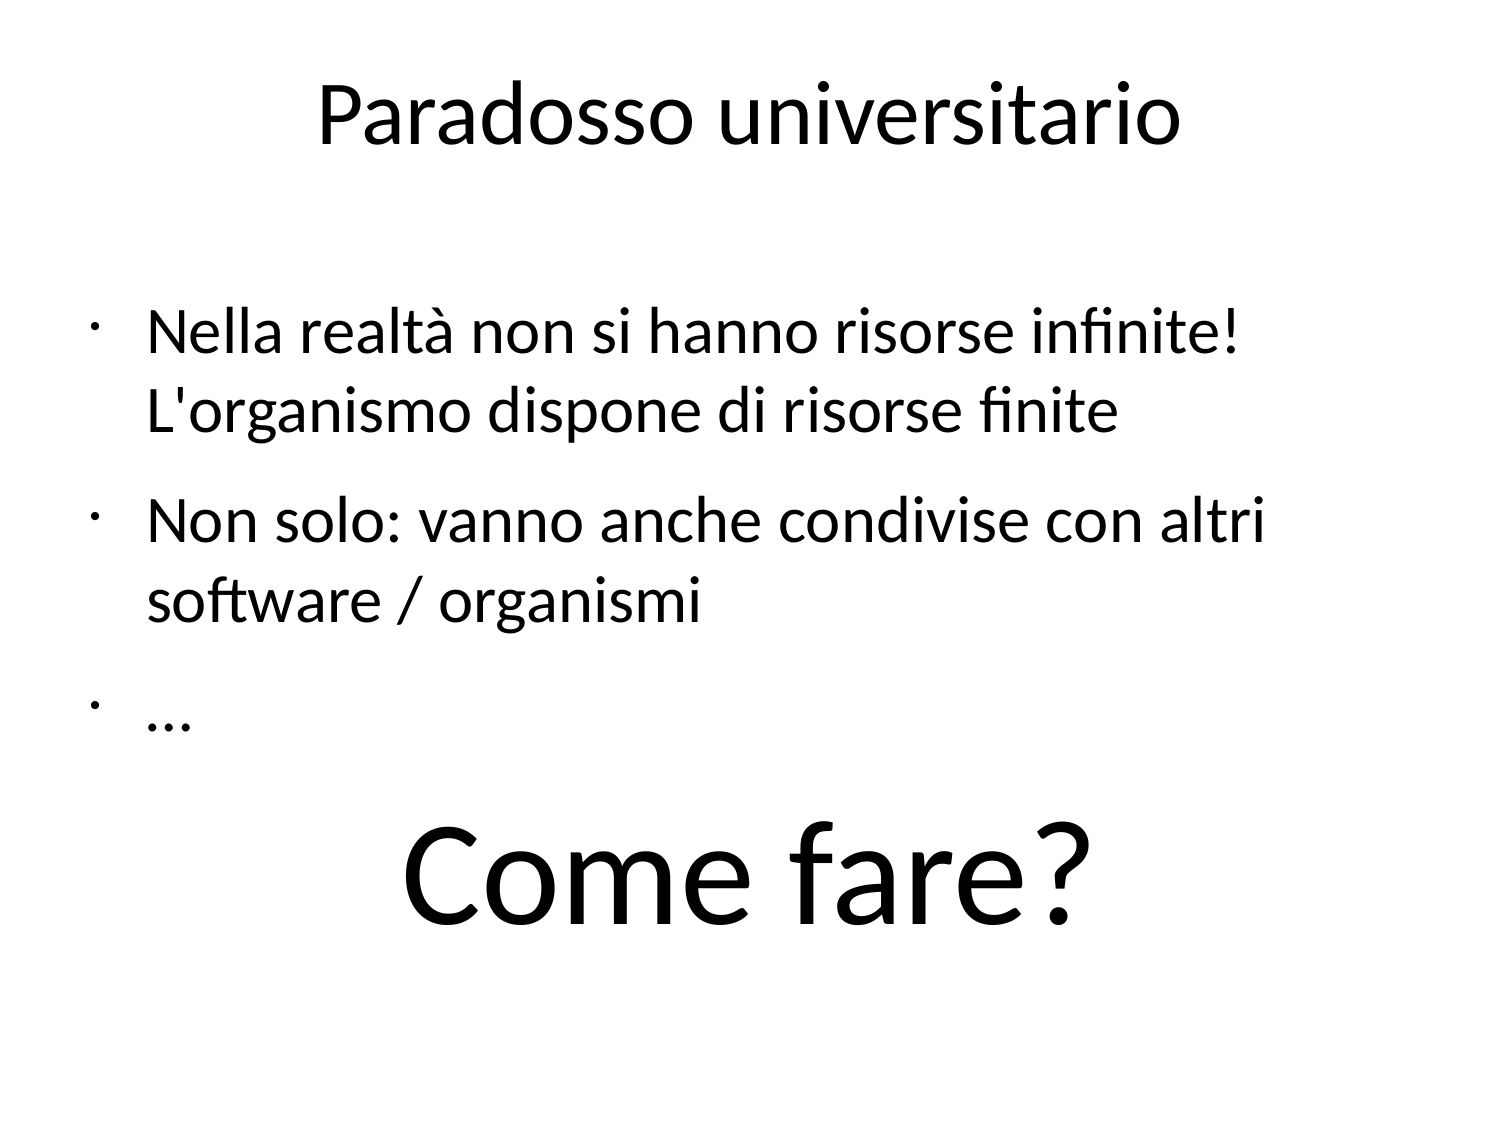

# Paradosso universitario
Nella realtà non si hanno risorse infinite! L'organismo dispone di risorse finite
Non solo: vanno anche condivise con altri software / organismi
…
Come fare?